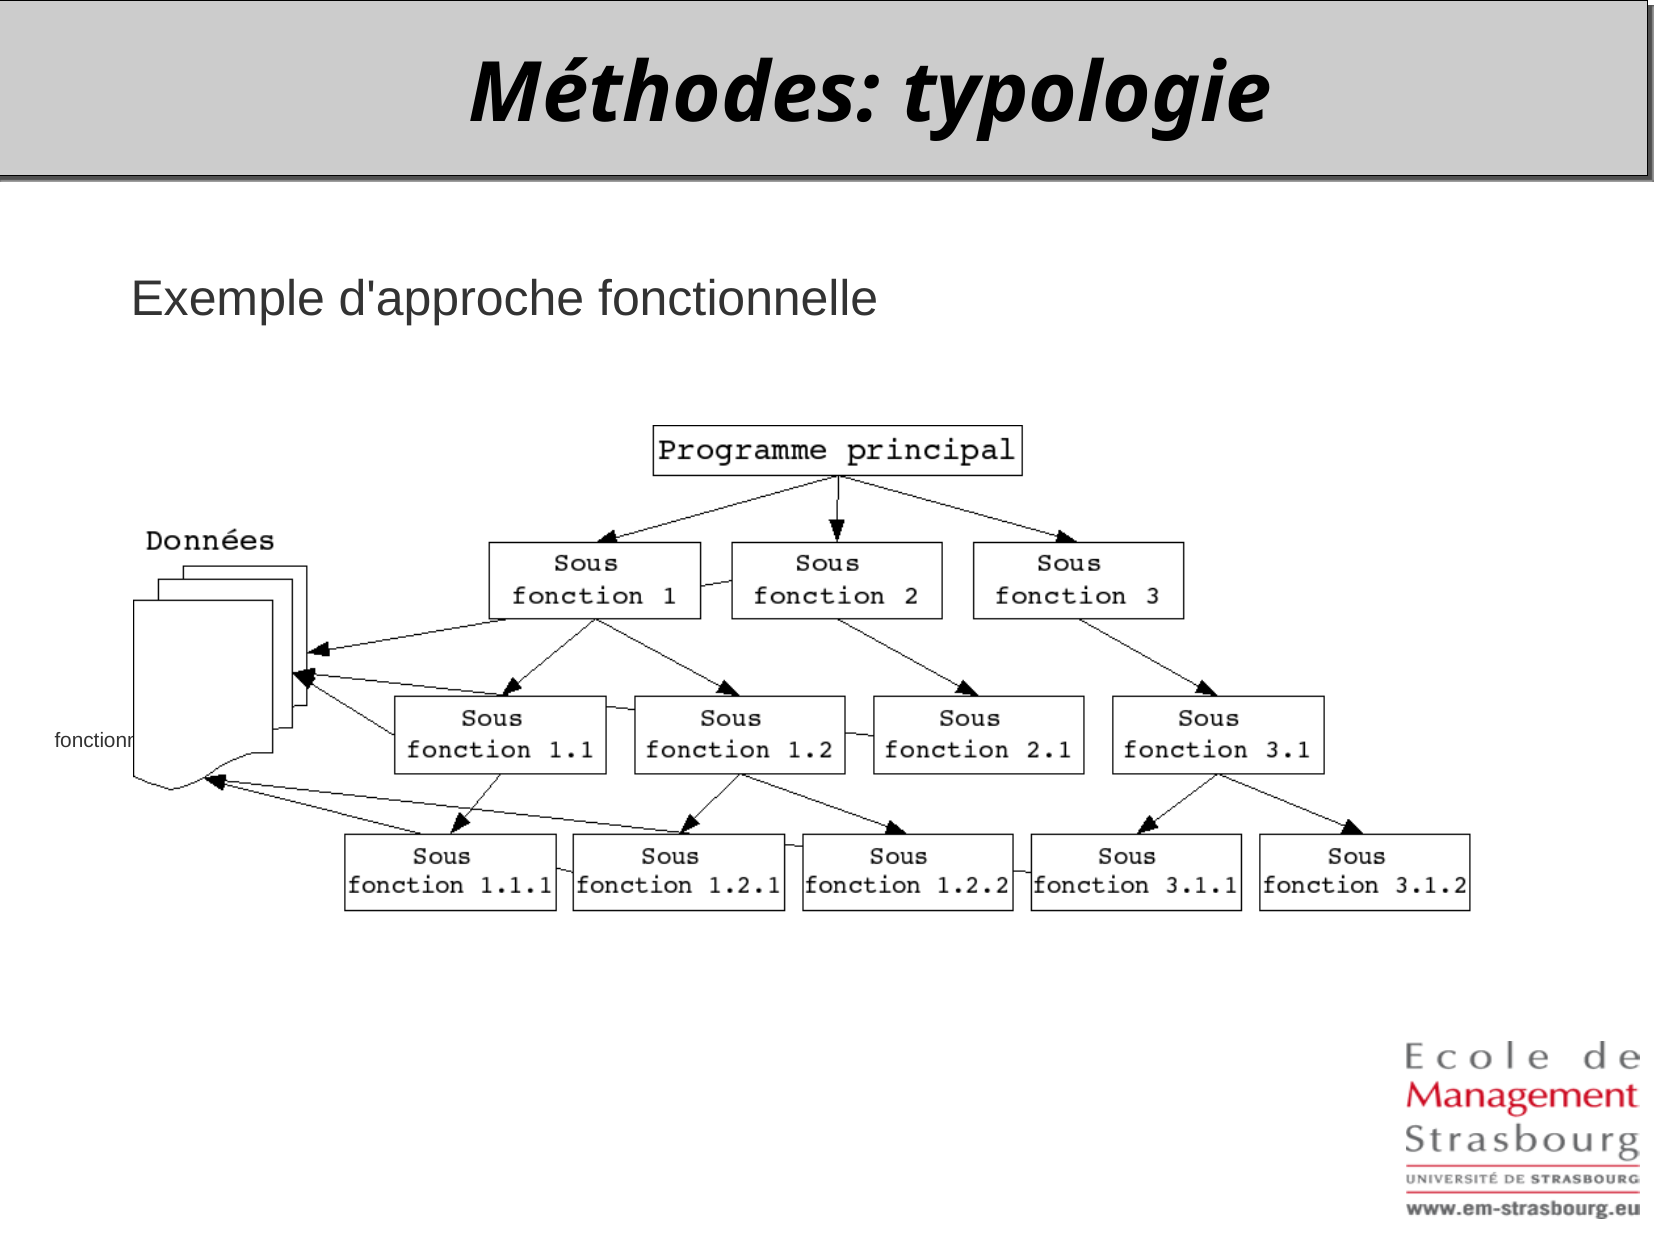

# Méthodes: typologie
Exemple d'approche fonctionnelle
fonctionne